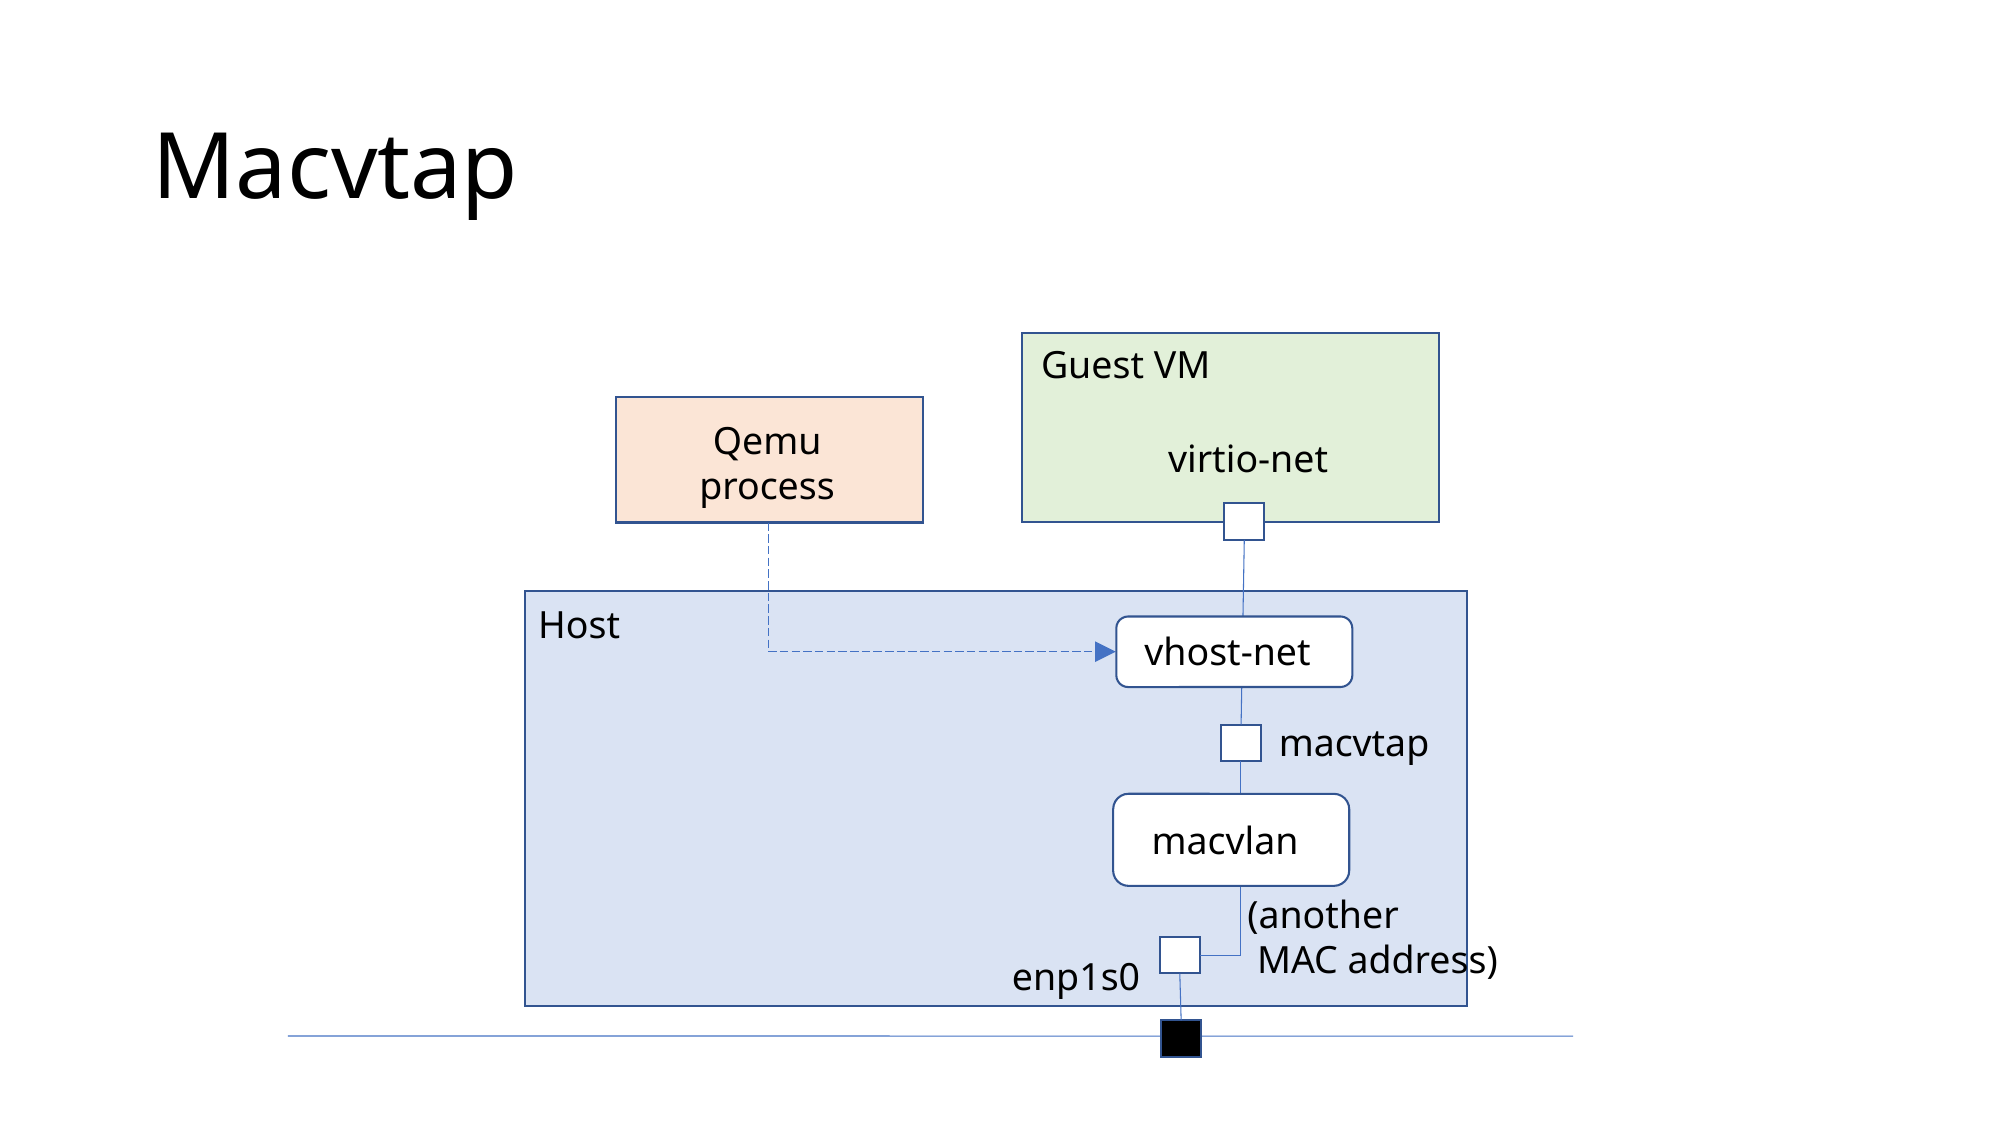

# Macvtap
Guest VM
Qemu
process
virtio-net
Host
vhost-net
macvtap
macvlan
(another
 MAC address)
enp1s0